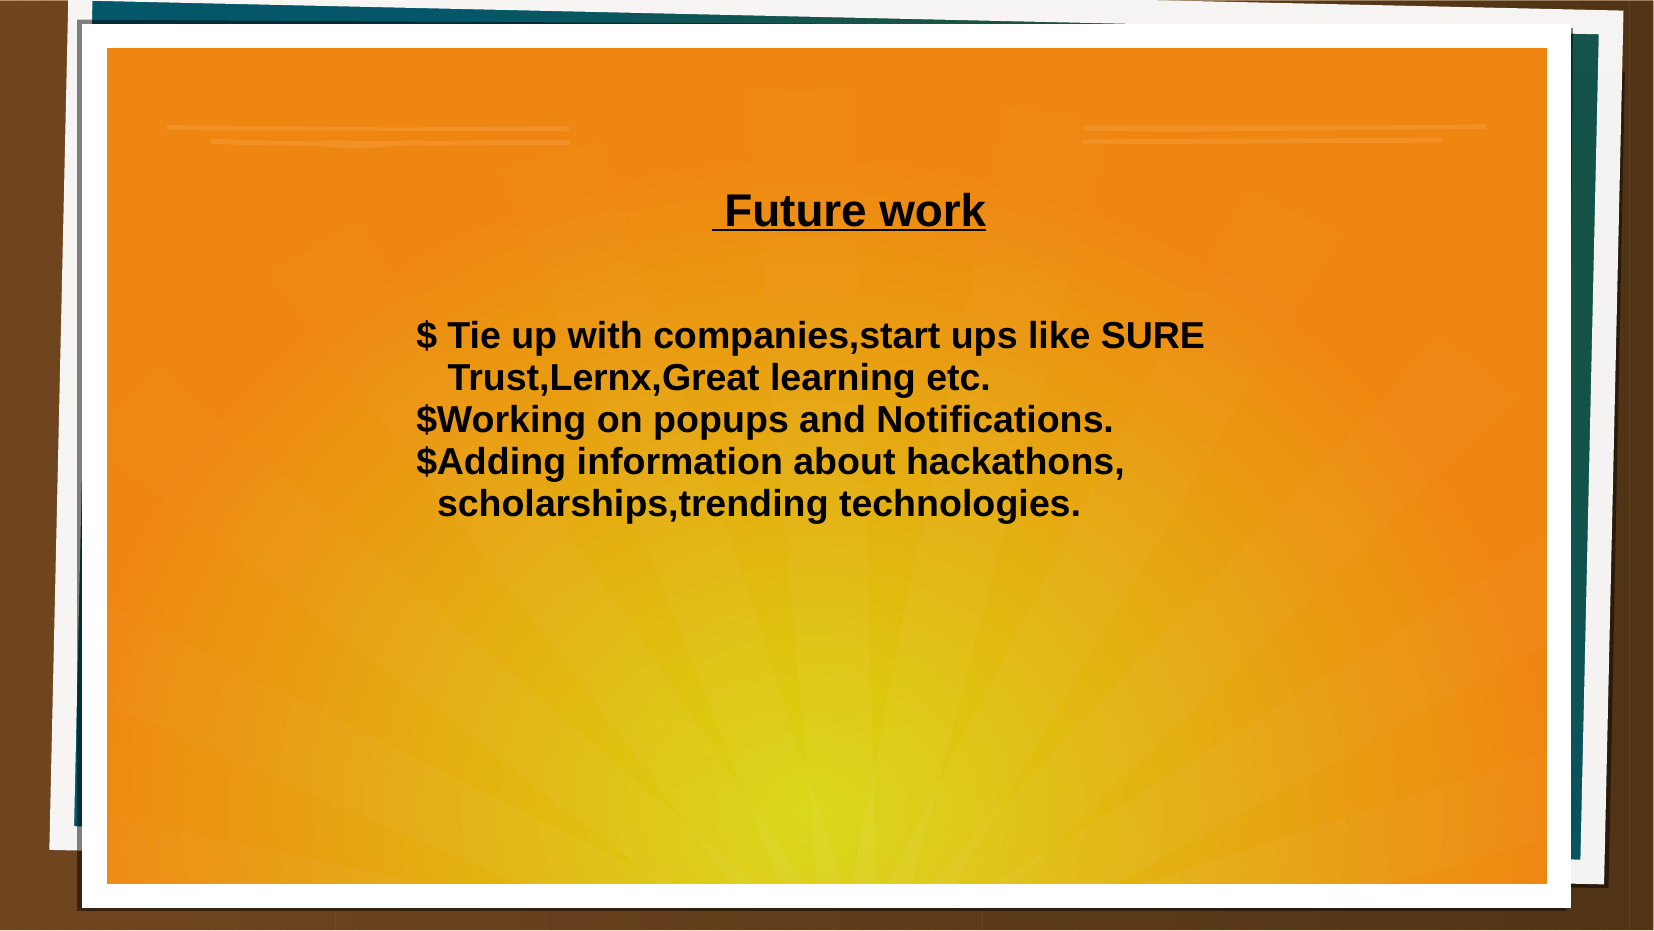

Future work
$ Tie up with companies,start ups like SURE Trust,Lernx,Great learning etc.
$Working on popups and Notifications.
$Adding information about hackathons, scholarships,trending technologies.